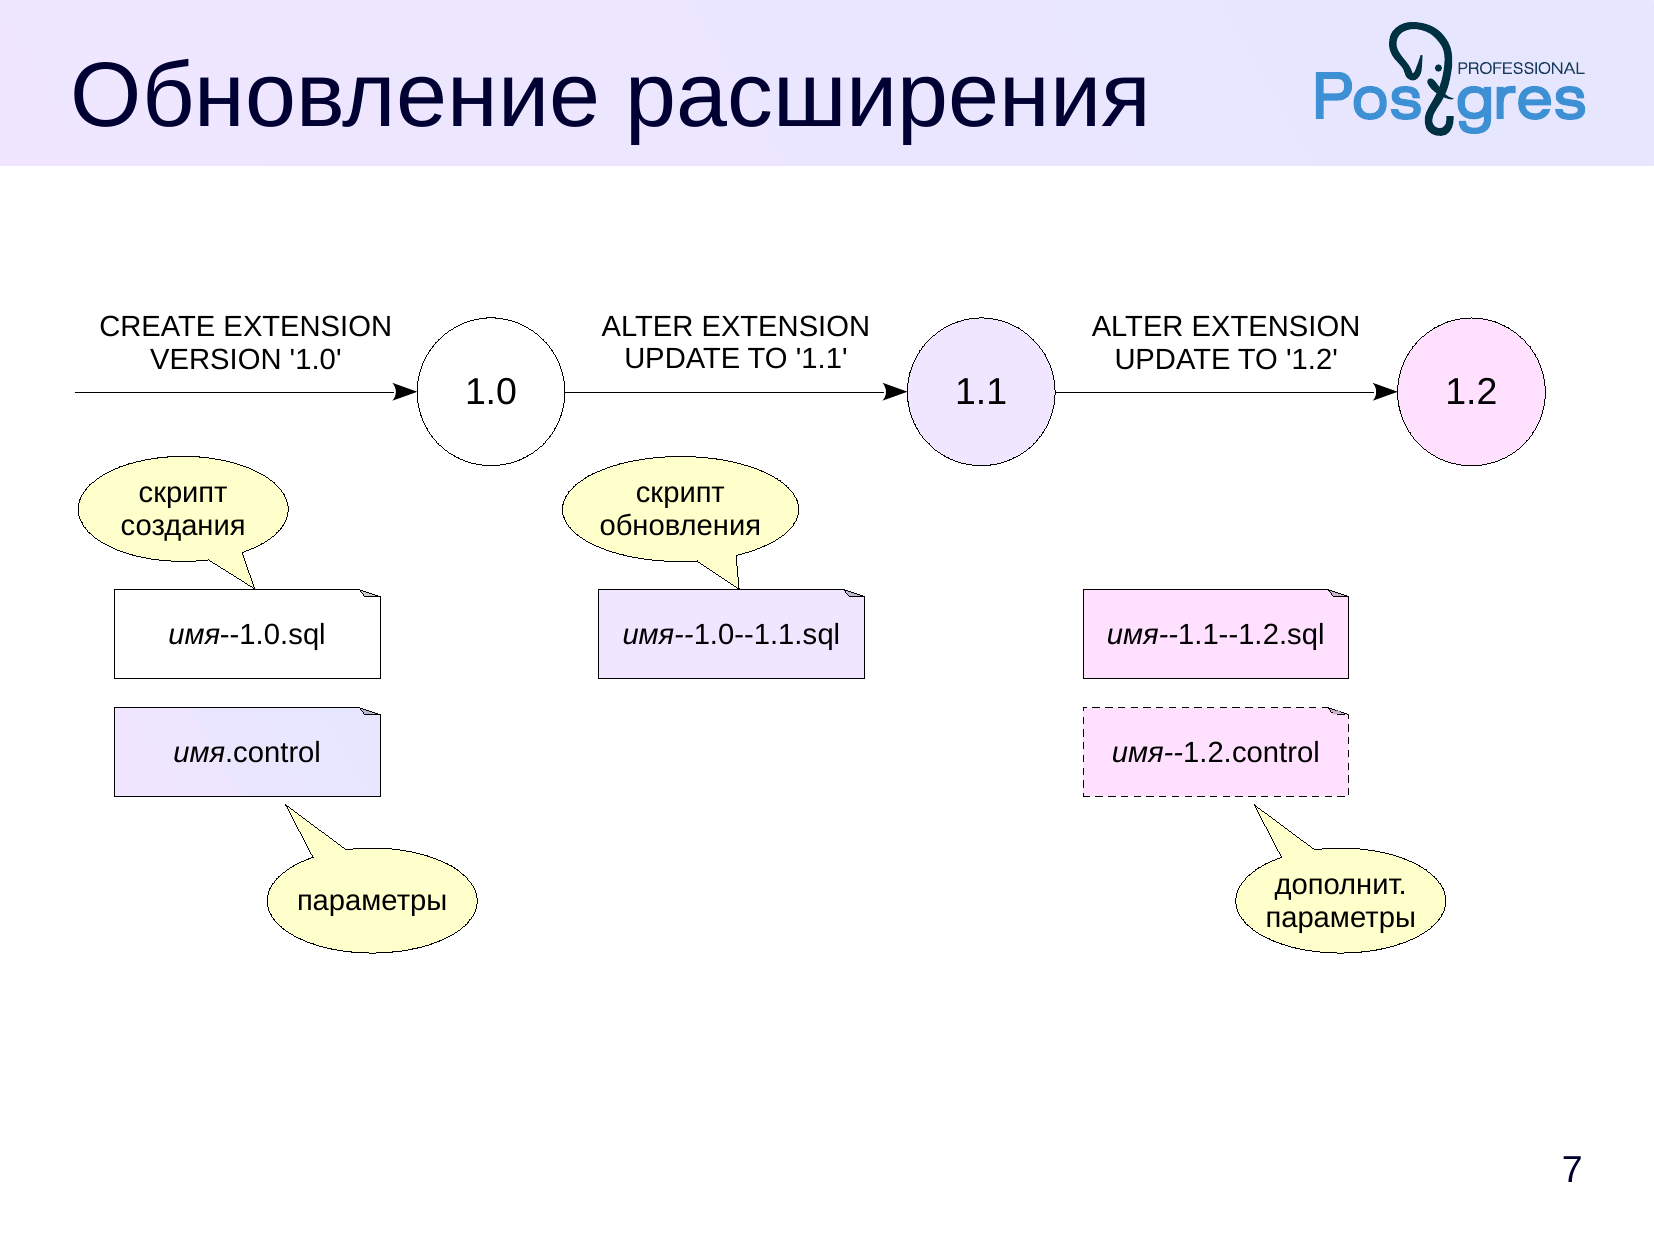

# Обновление расширения
1.0
1.1
1.2
скрипт
создания
скрипт
обновления
имя--1.0.sql
имя--1.0--1.1.sql
имя--1.1--1.2.sql
имя.control
имя--1.2.control
параметры
дополнит.
параметры